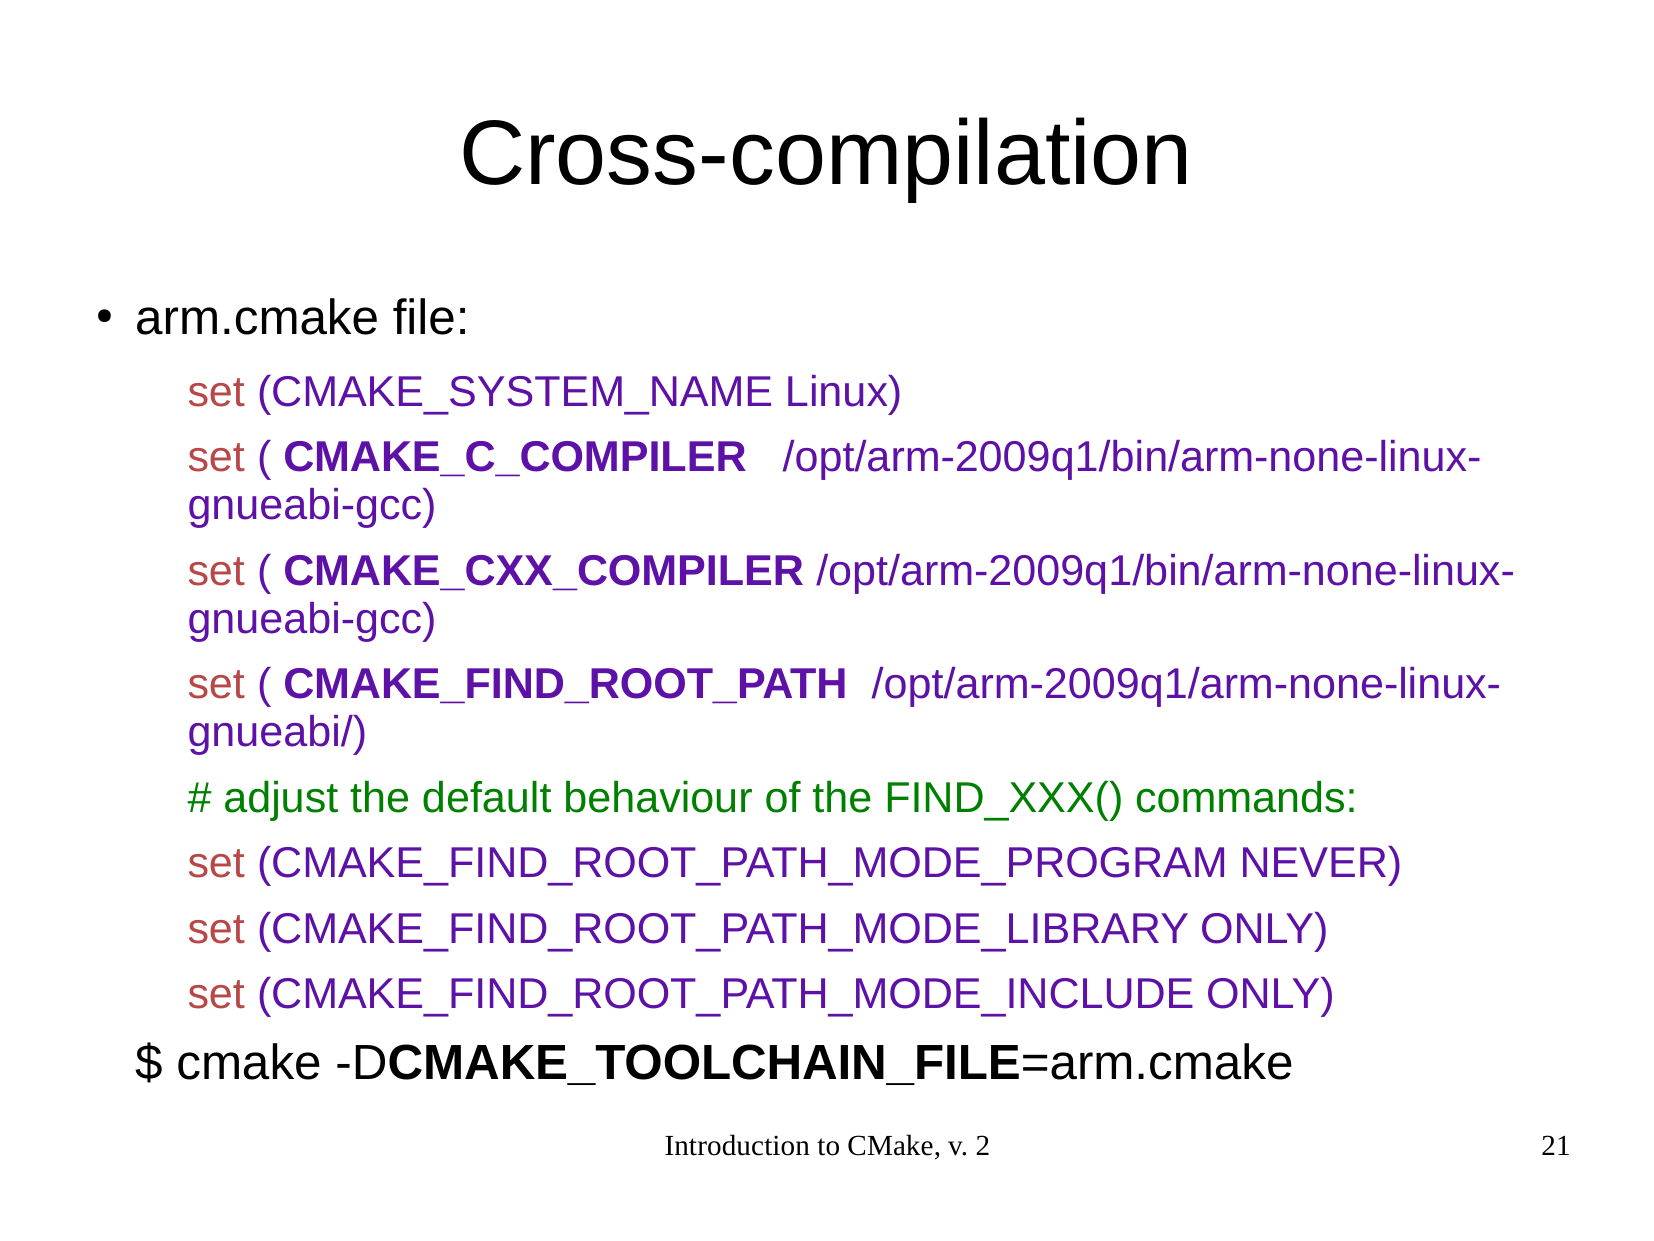

# Cross-compilation
arm.cmake file:
set (CMAKE_SYSTEM_NAME Linux)
set ( CMAKE_C_COMPILER /opt/arm-2009q1/bin/arm-none-linux-gnueabi-gcc)
set ( CMAKE_CXX_COMPILER /opt/arm-2009q1/bin/arm-none-linux-gnueabi-gcc)
set ( CMAKE_FIND_ROOT_PATH /opt/arm-2009q1/arm-none-linux-gnueabi/)
# adjust the default behaviour of the FIND_XXX() commands:
set (CMAKE_FIND_ROOT_PATH_MODE_PROGRAM NEVER)
set (CMAKE_FIND_ROOT_PATH_MODE_LIBRARY ONLY)
set (CMAKE_FIND_ROOT_PATH_MODE_INCLUDE ONLY)
$ cmake -DCMAKE_TOOLCHAIN_FILE=arm.cmake
Introduction to CMake, v. 2
21